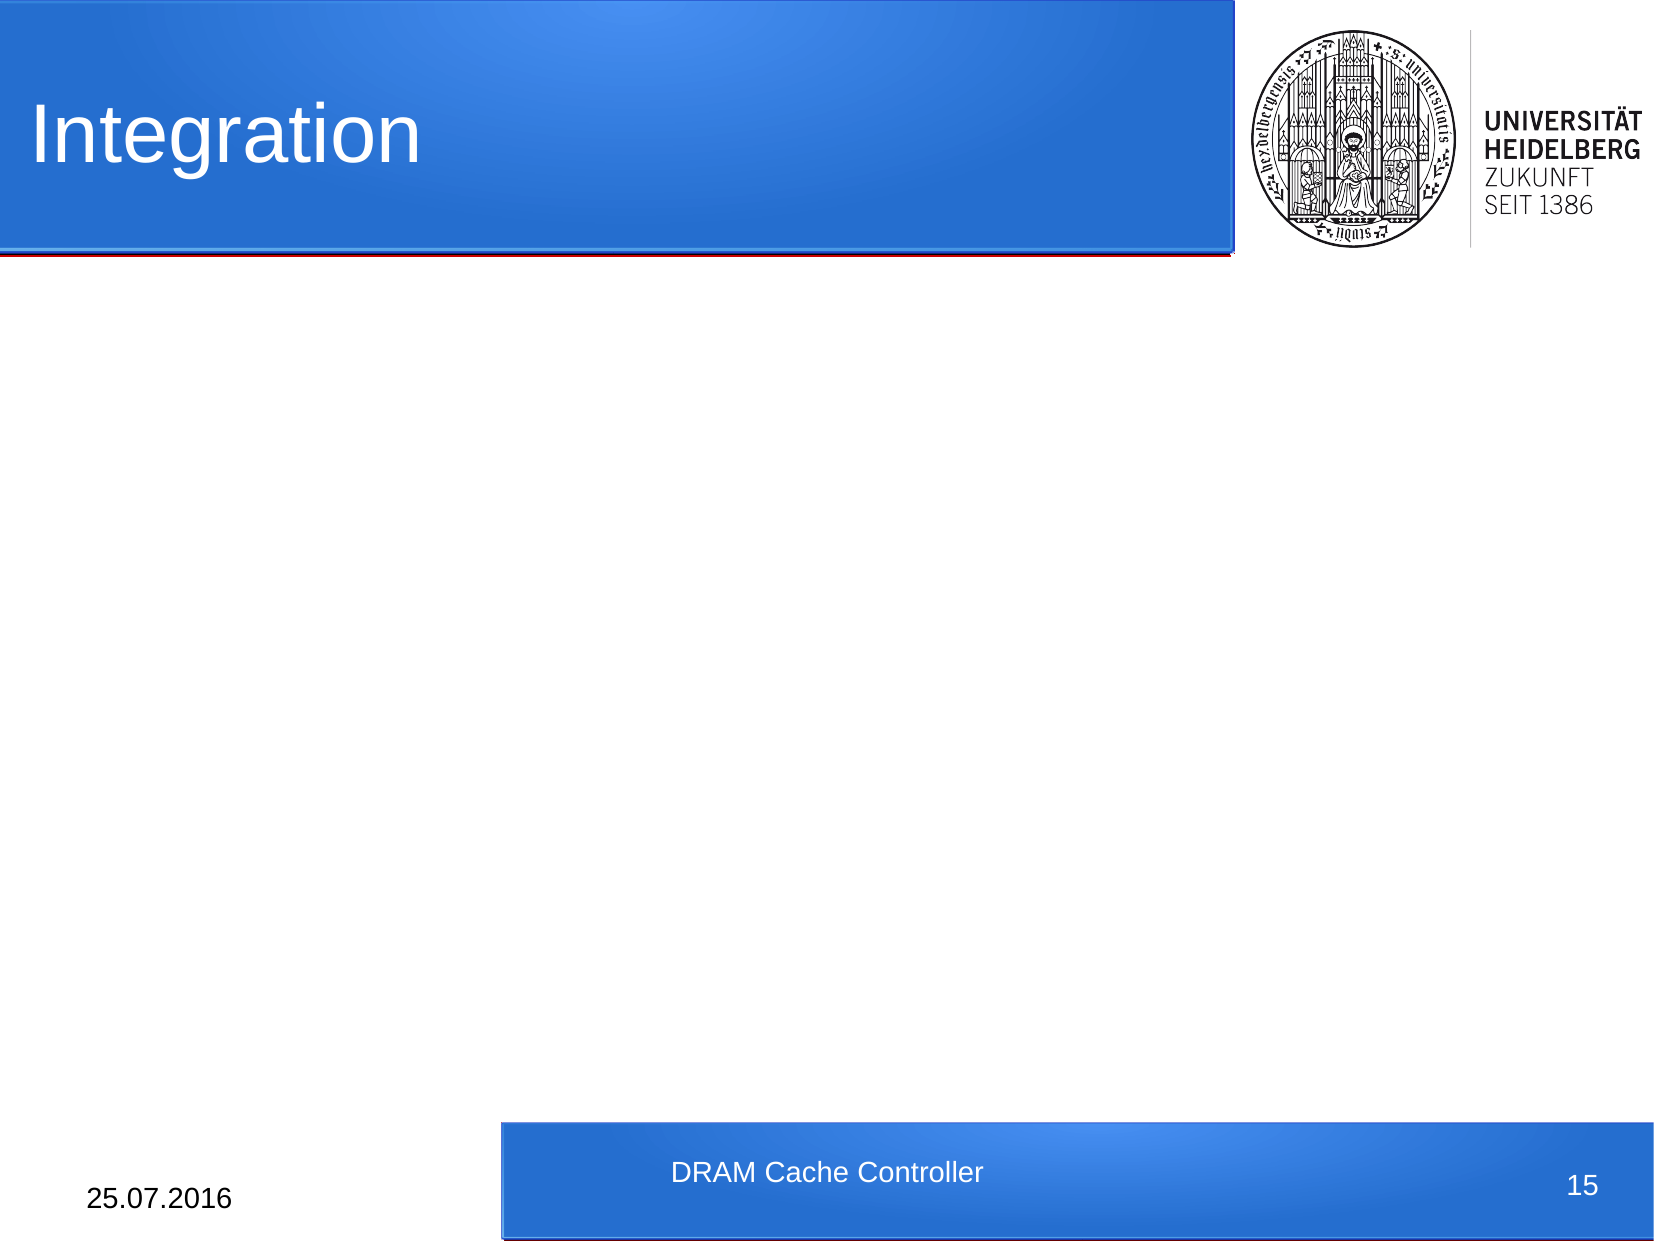

# Integration
DRAM Cache Controller
15
25.07.2016